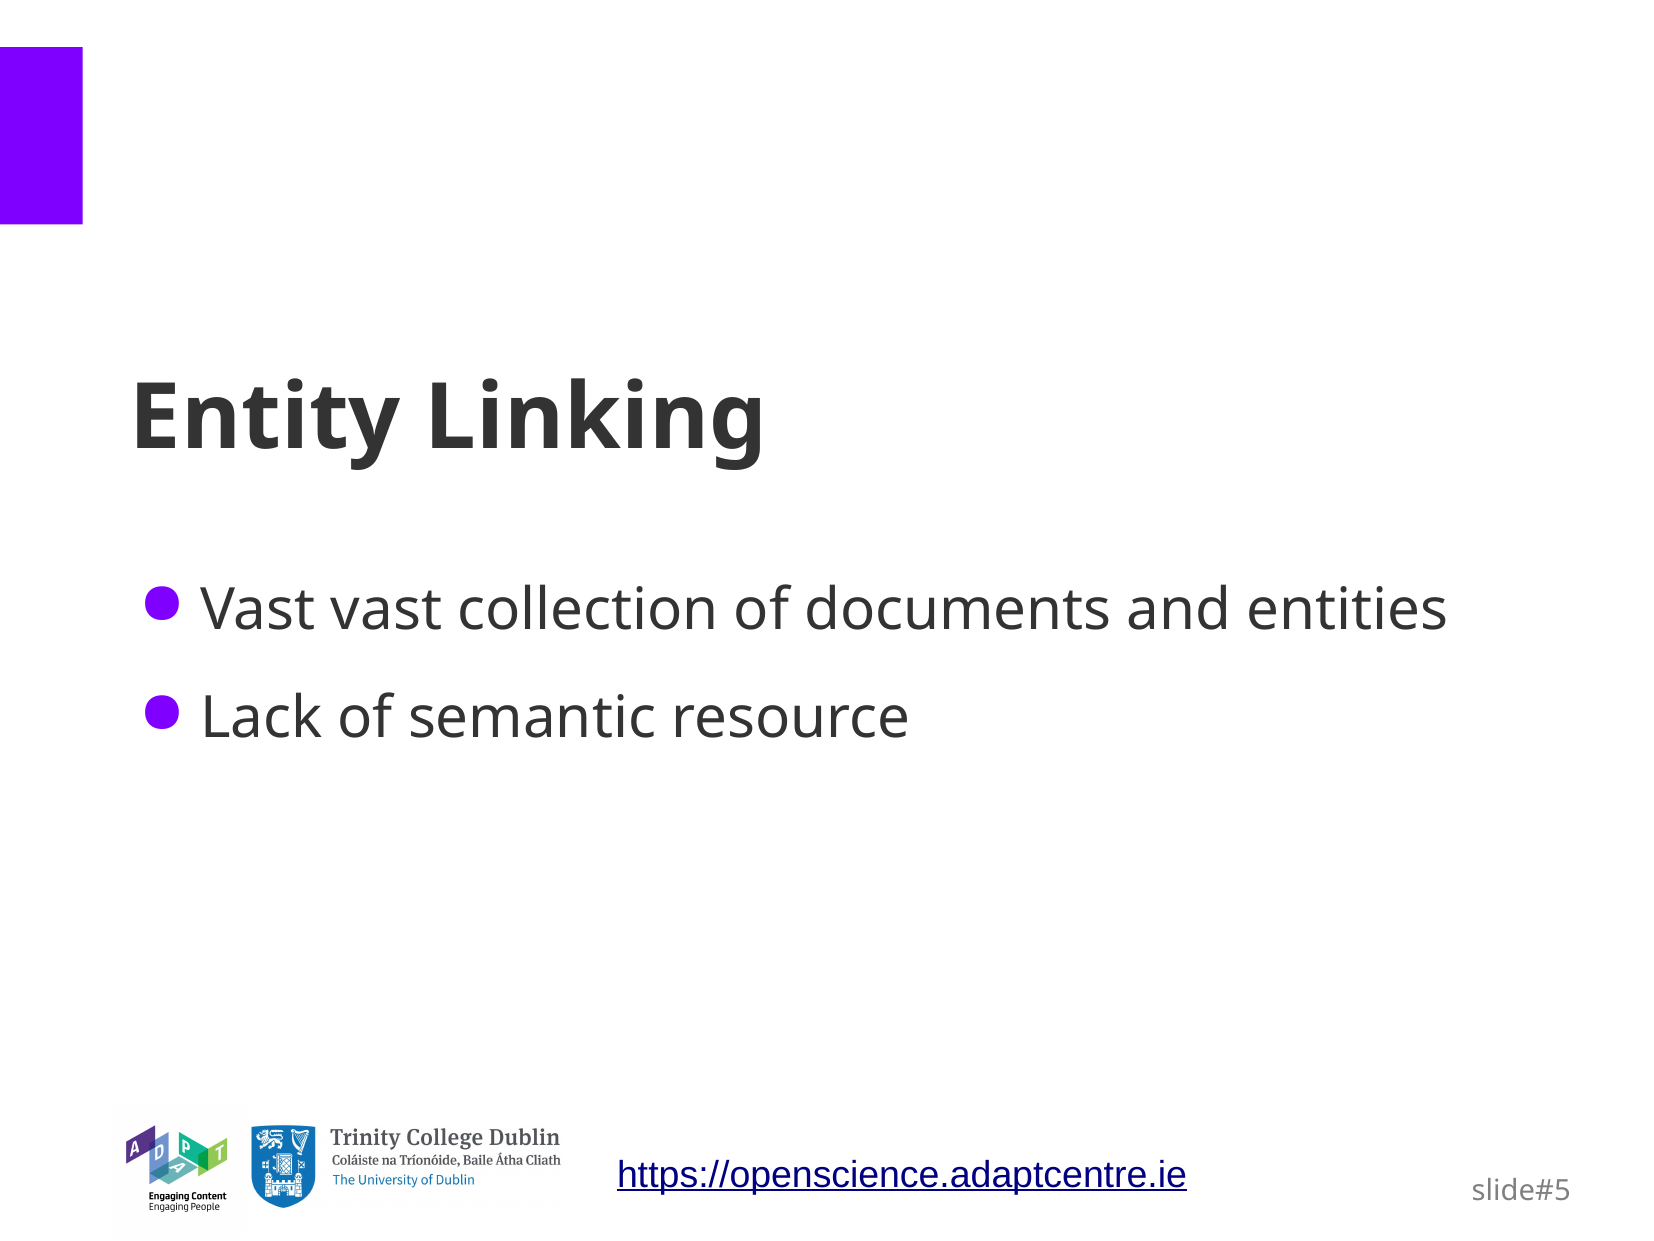

# Entity Linking
 Vast vast collection of documents and entities
 Lack of semantic resource
5